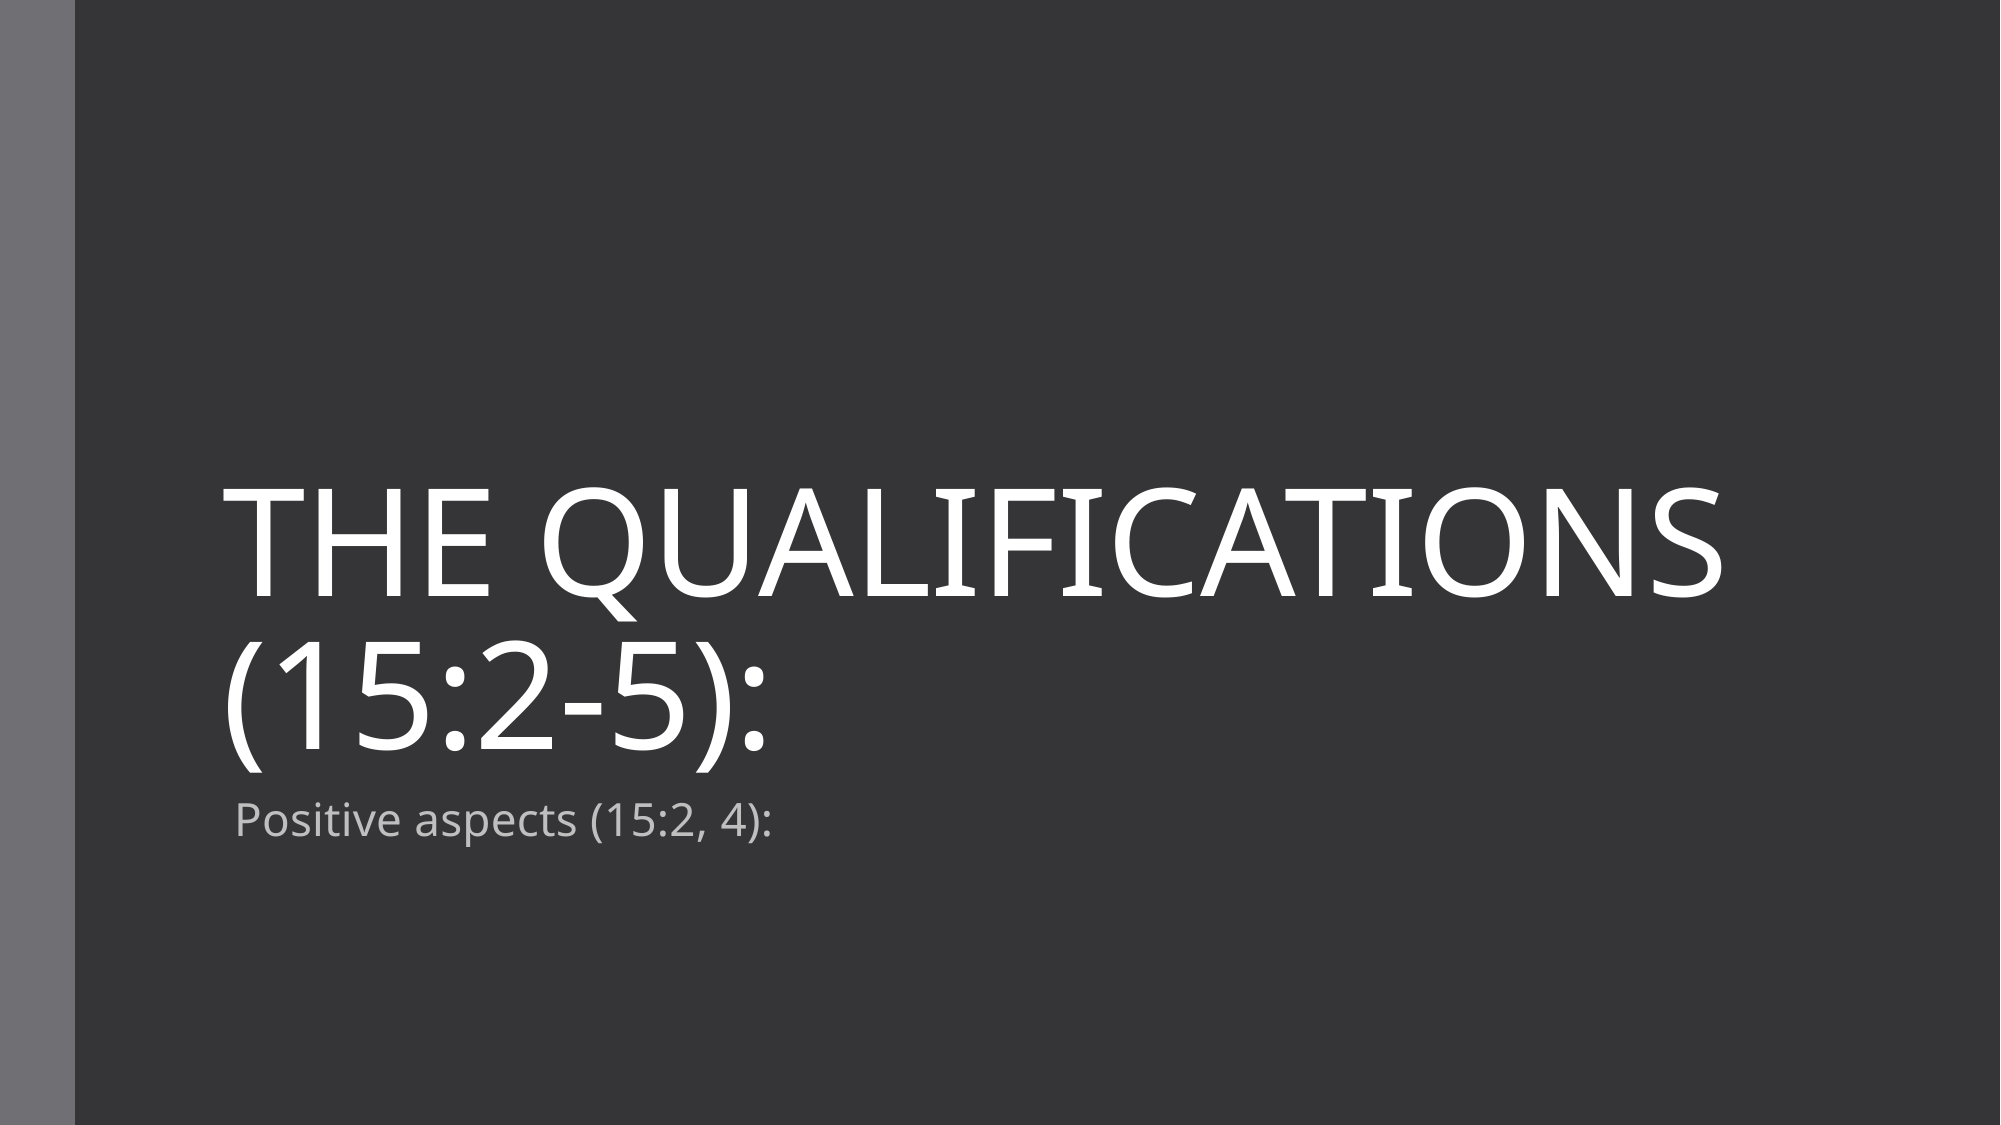

# THE QUALIFICATIONS (15:2-5):
 Positive aspects (15:2, 4):